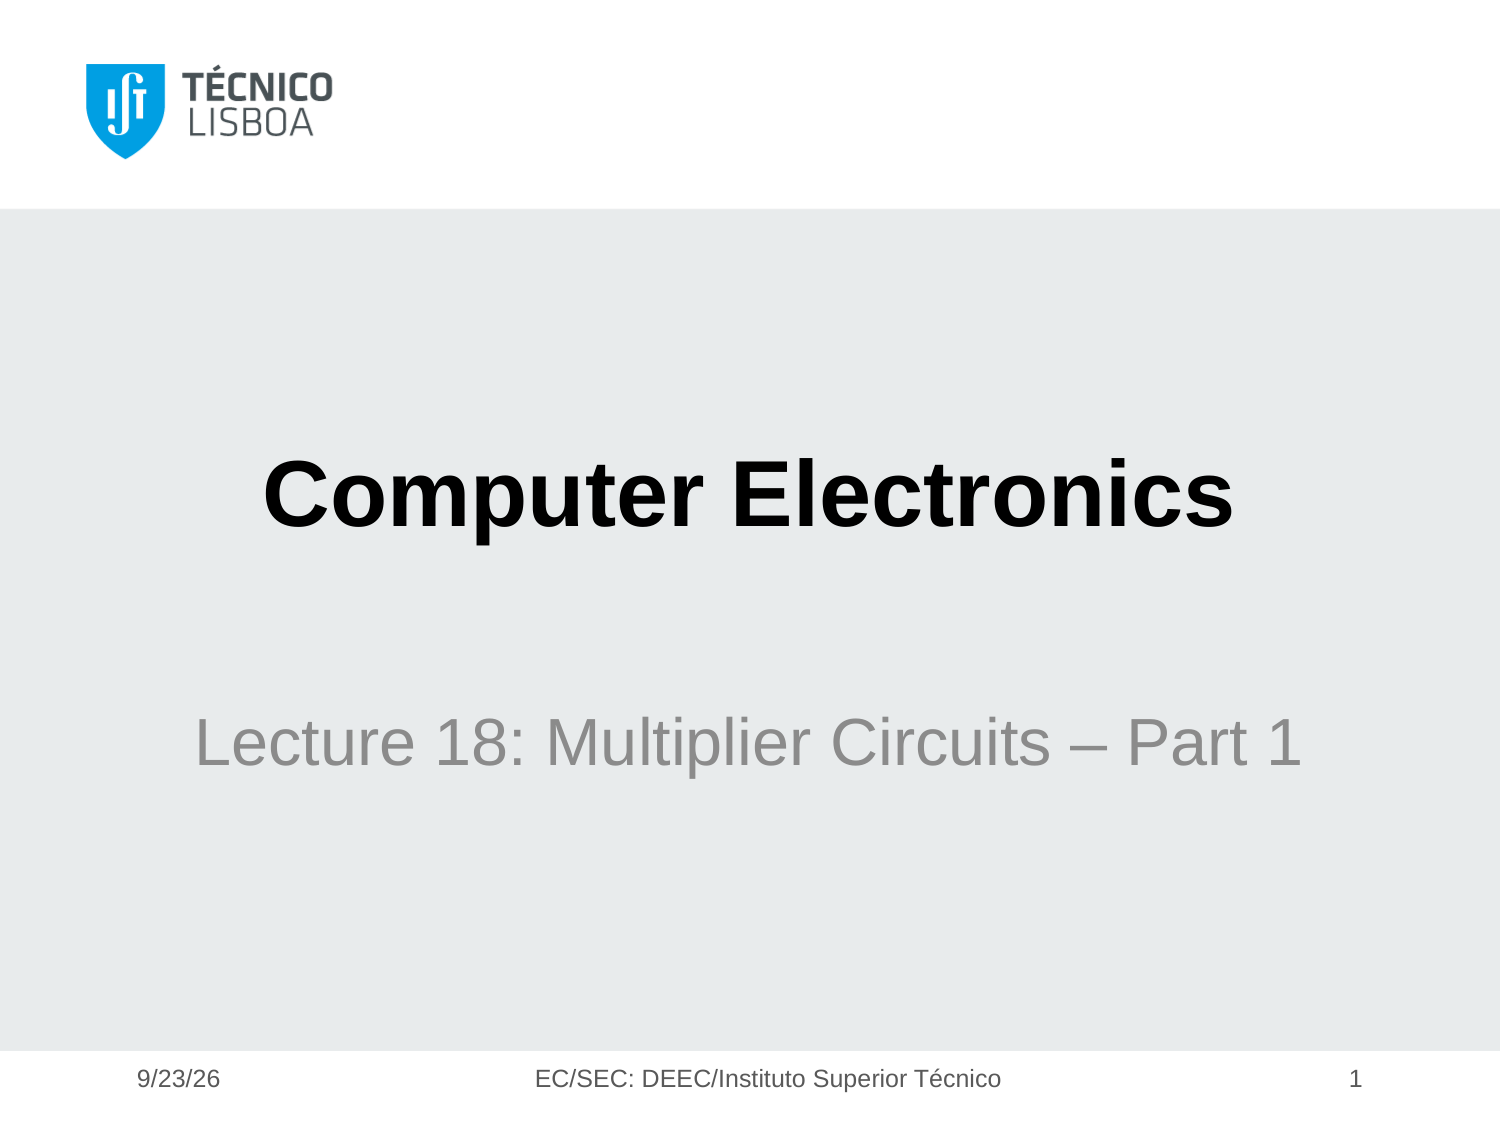

Computer Electronics
# Lecture 18: Multiplier Circuits – Part 1
EC/SEC: DEEC/Instituto Superior Técnico
1